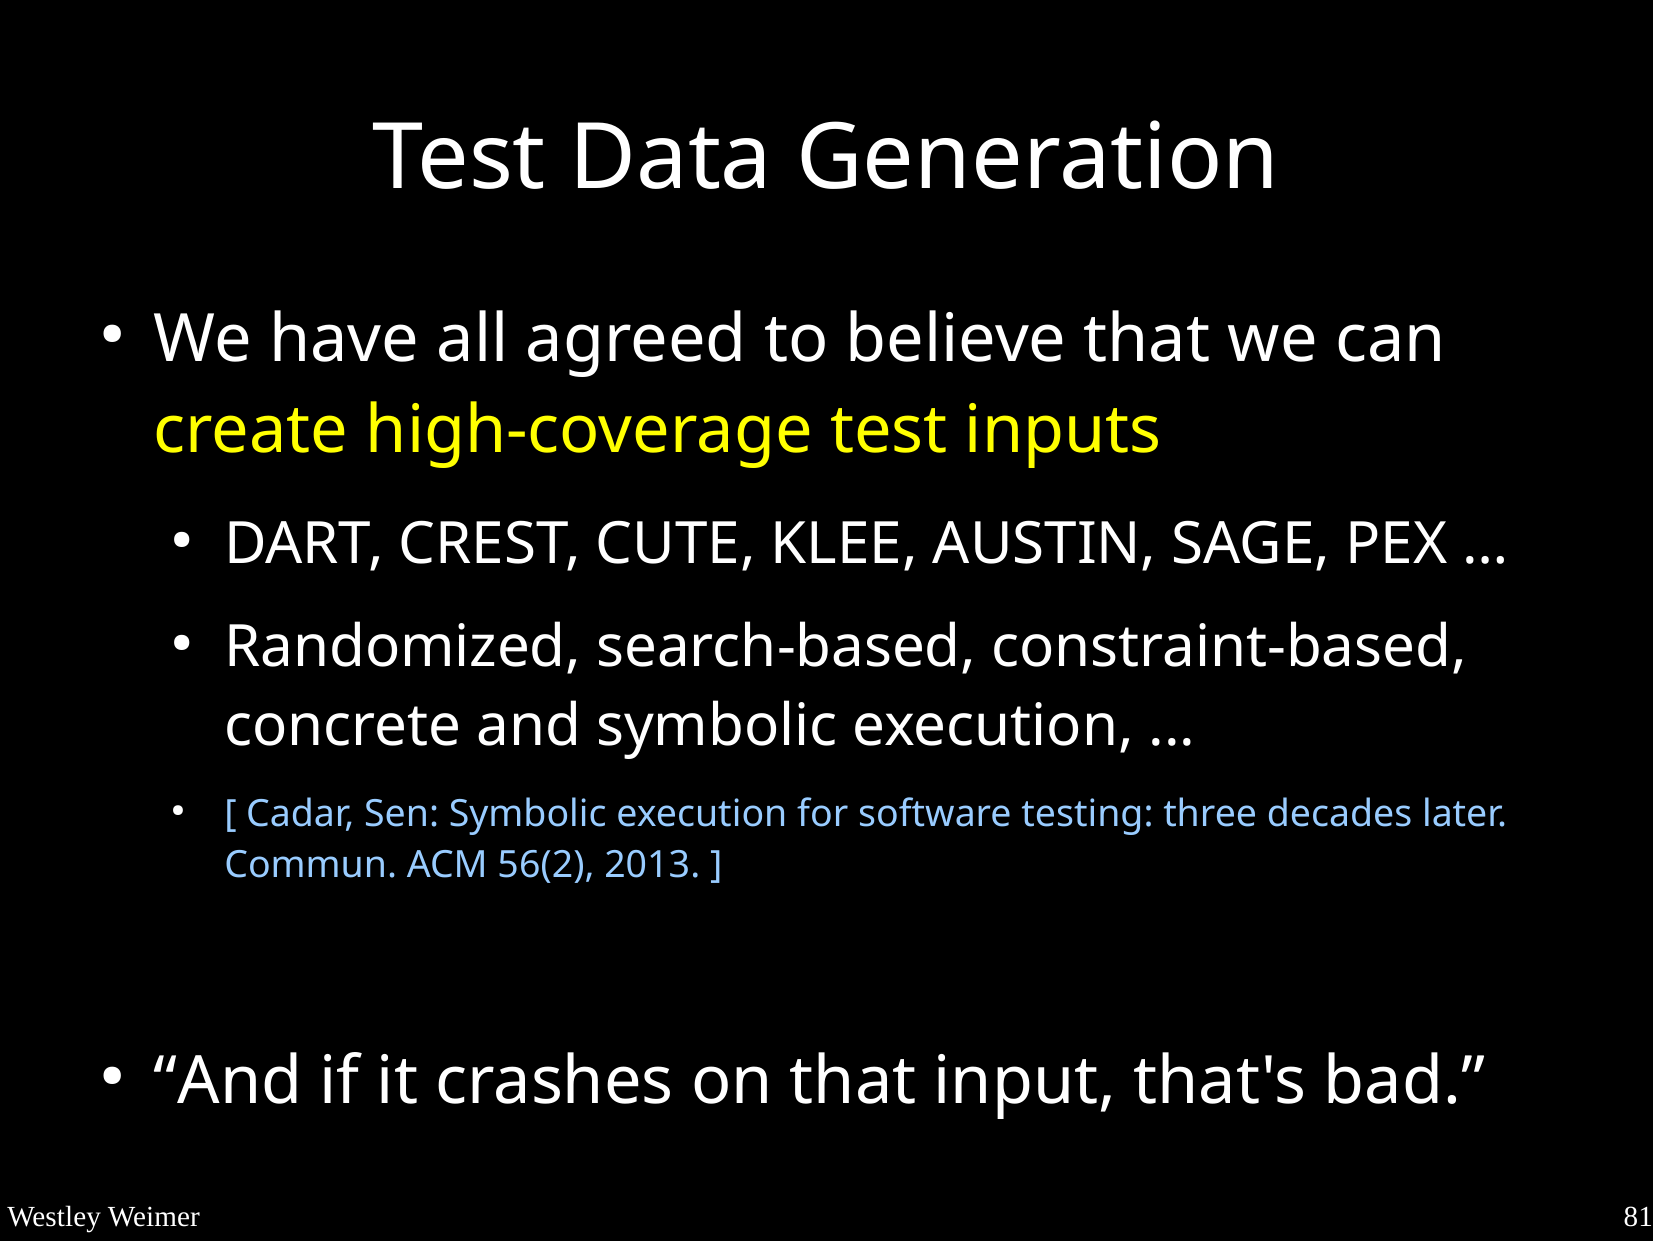

# Test Data Generation
We have all agreed to believe that we can create high-coverage test inputs
DART, CREST, CUTE, KLEE, AUSTIN, SAGE, PEX …
Randomized, search-based, constraint-based, concrete and symbolic execution, ...
[ Cadar, Sen: Symbolic execution for software testing: three decades later. Commun. ACM 56(2), 2013. ]
“And if it crashes on that input, that's bad.”
81